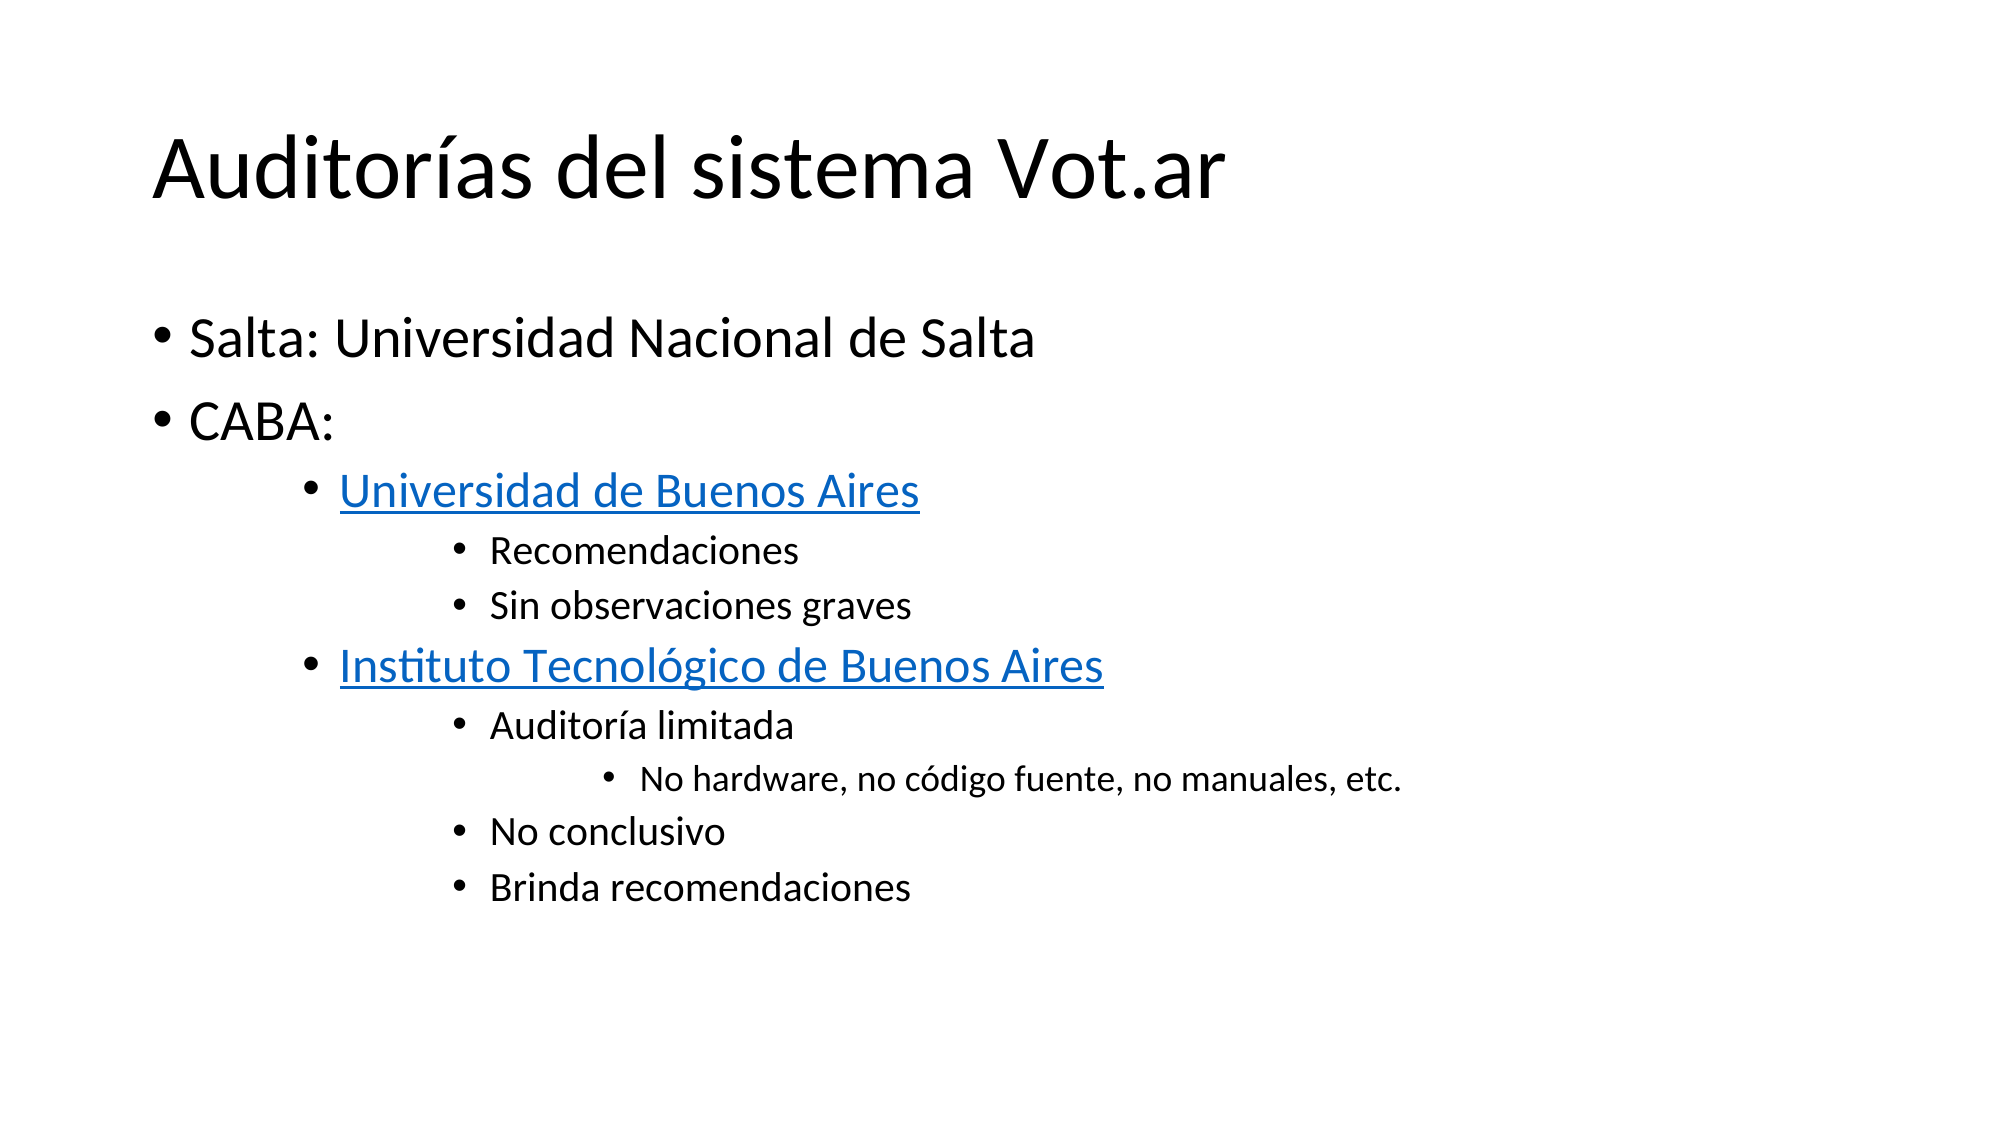

# Auditorías del sistema Vot.ar
Salta: Universidad Nacional de Salta
CABA:
Universidad de Buenos Aires
Recomendaciones
Sin observaciones graves
Instituto Tecnológico de Buenos Aires
Auditoría limitada
No hardware, no código fuente, no manuales, etc.
No conclusivo
Brinda recomendaciones